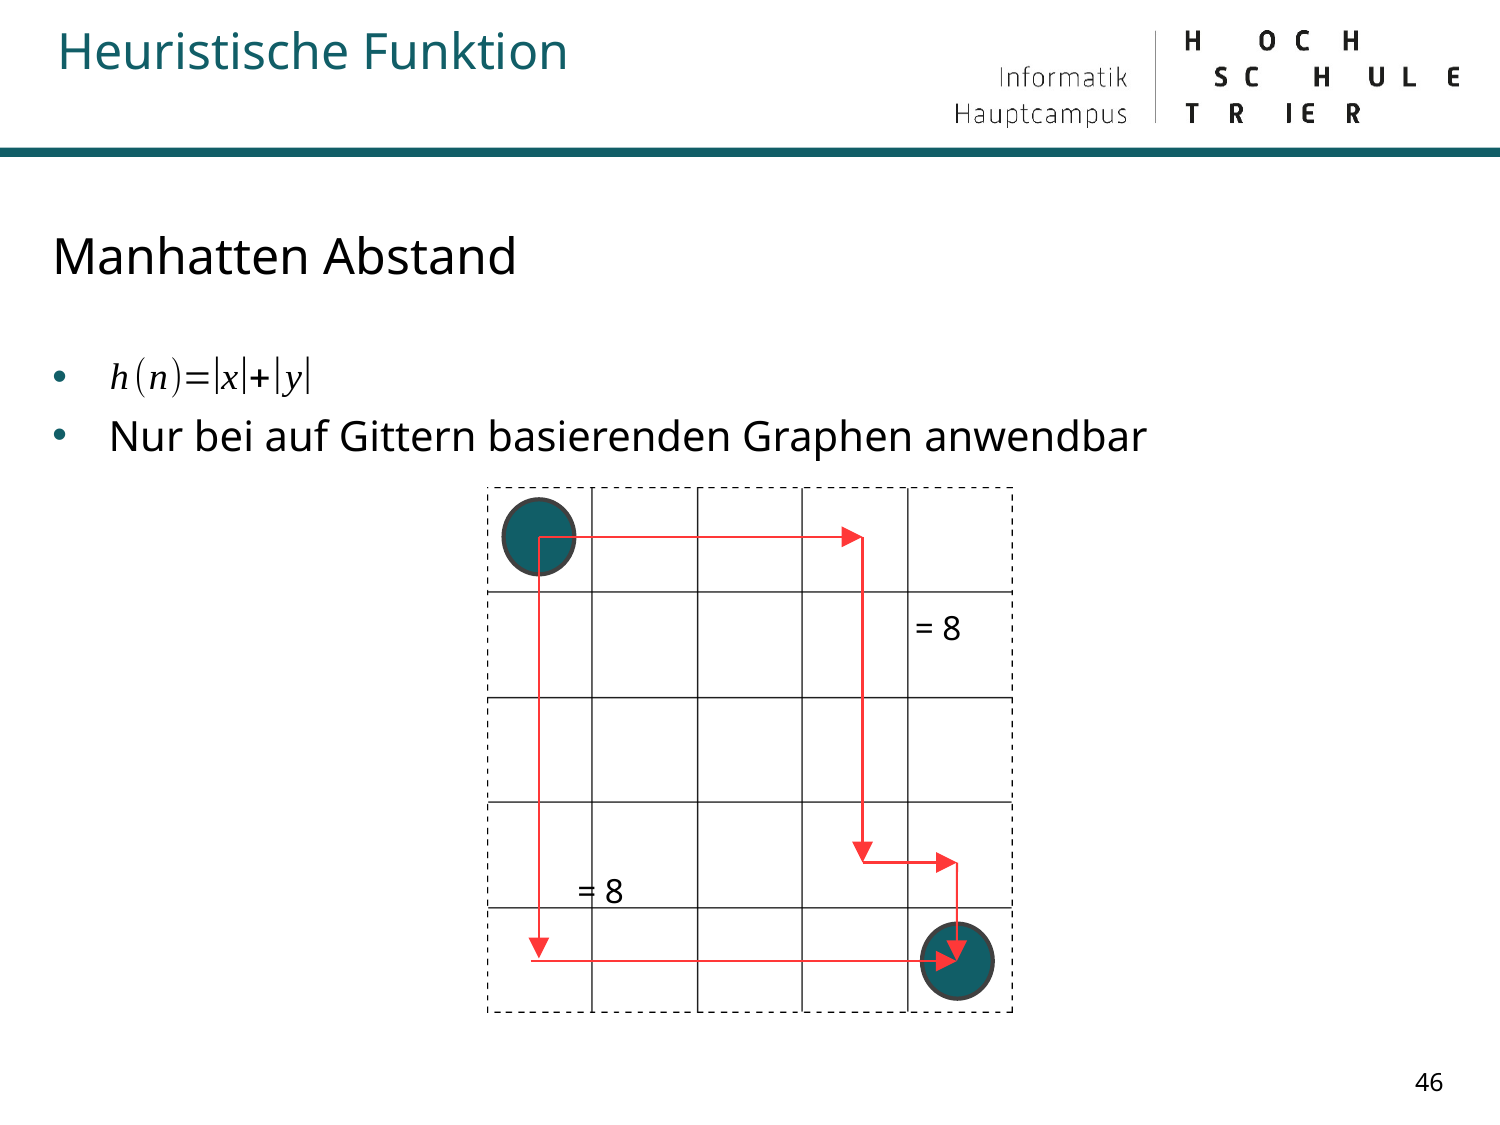

Heuristische Funktion
# Manhatten Abstand
Nur bei auf Gittern basierenden Graphen anwendbar
= 8
= 8